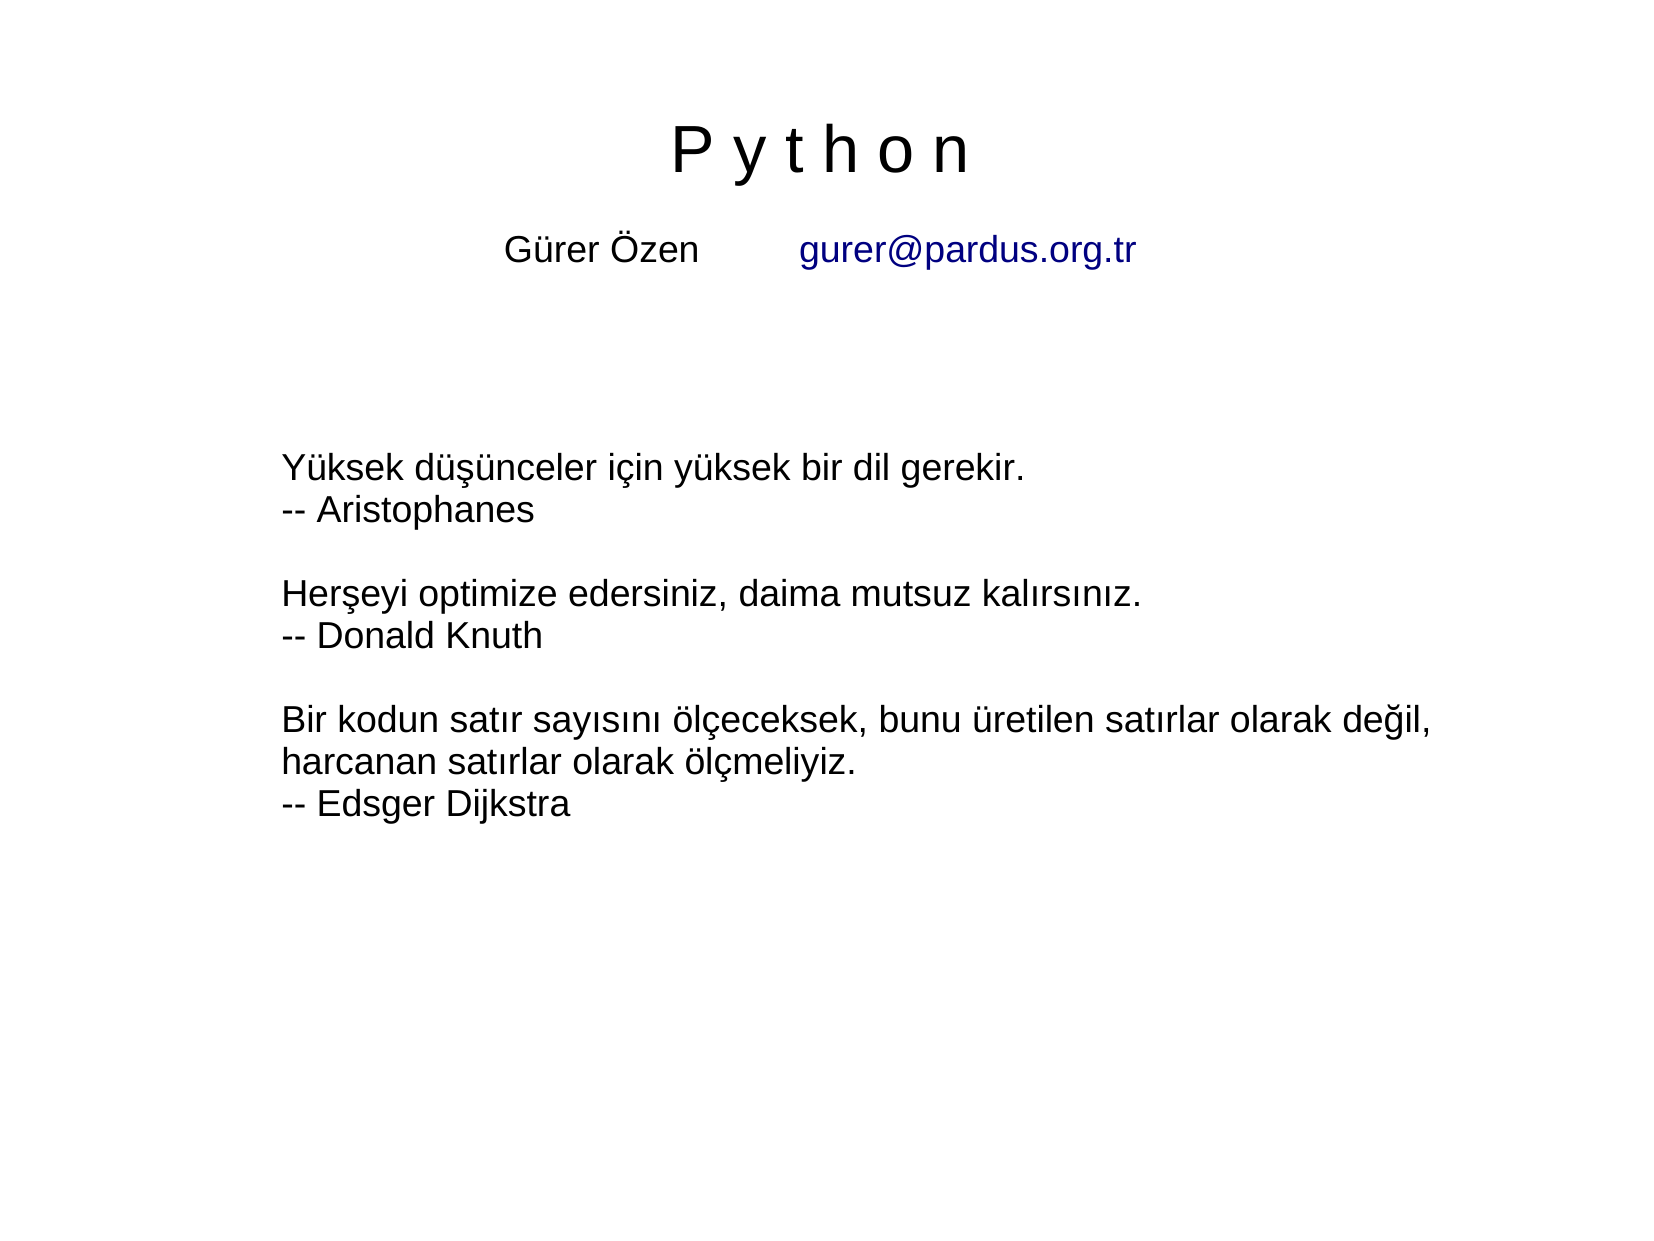

P y t h o n
Gürer Özen		gurer@pardus.org.tr
Yüksek düşünceler için yüksek bir dil gerekir.
-- Aristophanes
Herşeyi optimize edersiniz, daima mutsuz kalırsınız.
-- Donald Knuth
Bir kodun satır sayısını ölçeceksek, bunu üretilen satırlar olarak değil,
harcanan satırlar olarak ölçmeliyiz.
-- Edsger Dijkstra